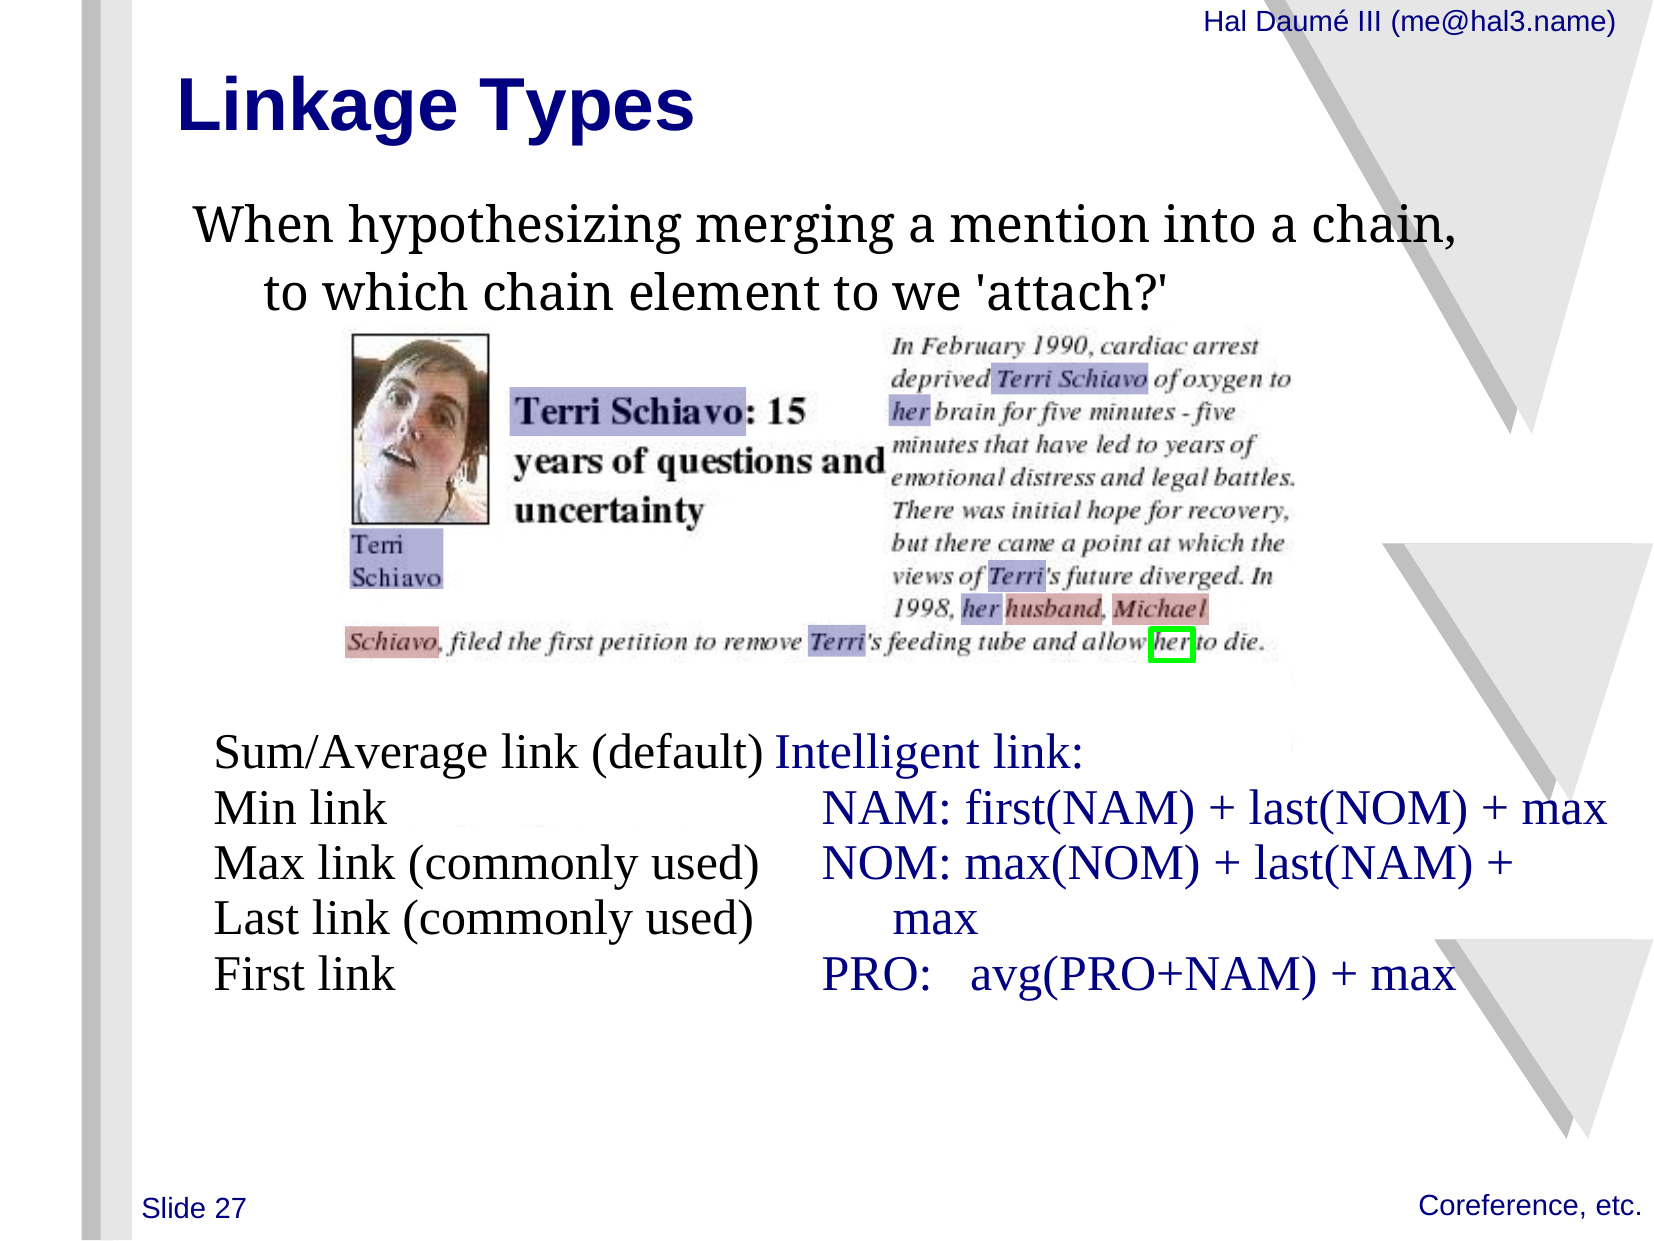

# Linkage Types
When hypothesizing merging a mention into a chain, to which chain element to we 'attach?'
Sum/Average link (default)
Min link
Max link (commonly used)
Last link (commonly used)
First link
Intelligent link:
NAM: first(NAM) + last(NOM) + max
NOM: max(NOM) + last(NAM) + max
PRO: avg(PRO+NAM) + max